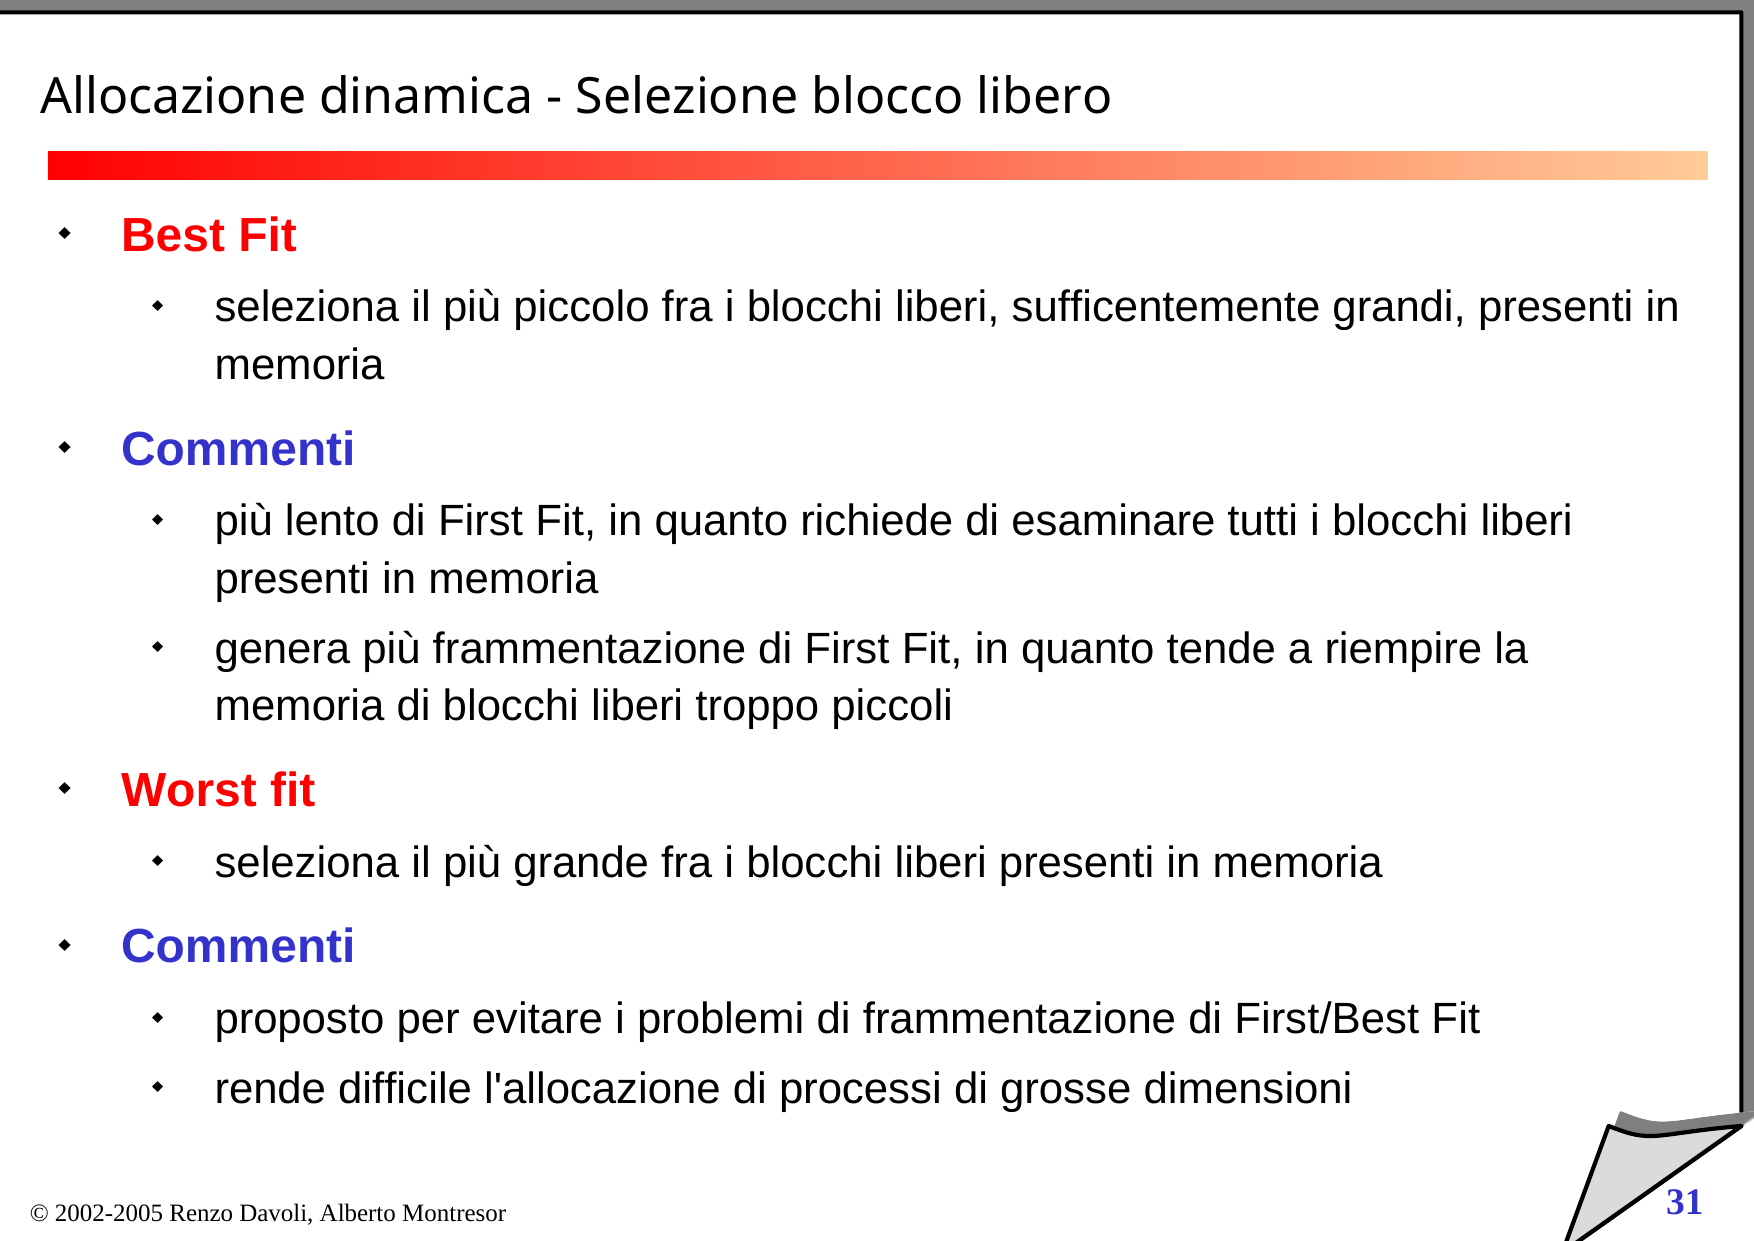

# Allocazione dinamica - Selezione blocco libero
Best Fit
seleziona il più piccolo fra i blocchi liberi, sufficentemente grandi, presenti in memoria
Commenti
più lento di First Fit, in quanto richiede di esaminare tutti i blocchi liberi presenti in memoria
genera più frammentazione di First Fit, in quanto tende a riempire la memoria di blocchi liberi troppo piccoli
Worst fit
seleziona il più grande fra i blocchi liberi presenti in memoria
Commenti
proposto per evitare i problemi di frammentazione di First/Best Fit
rende difficile l'allocazione di processi di grosse dimensioni